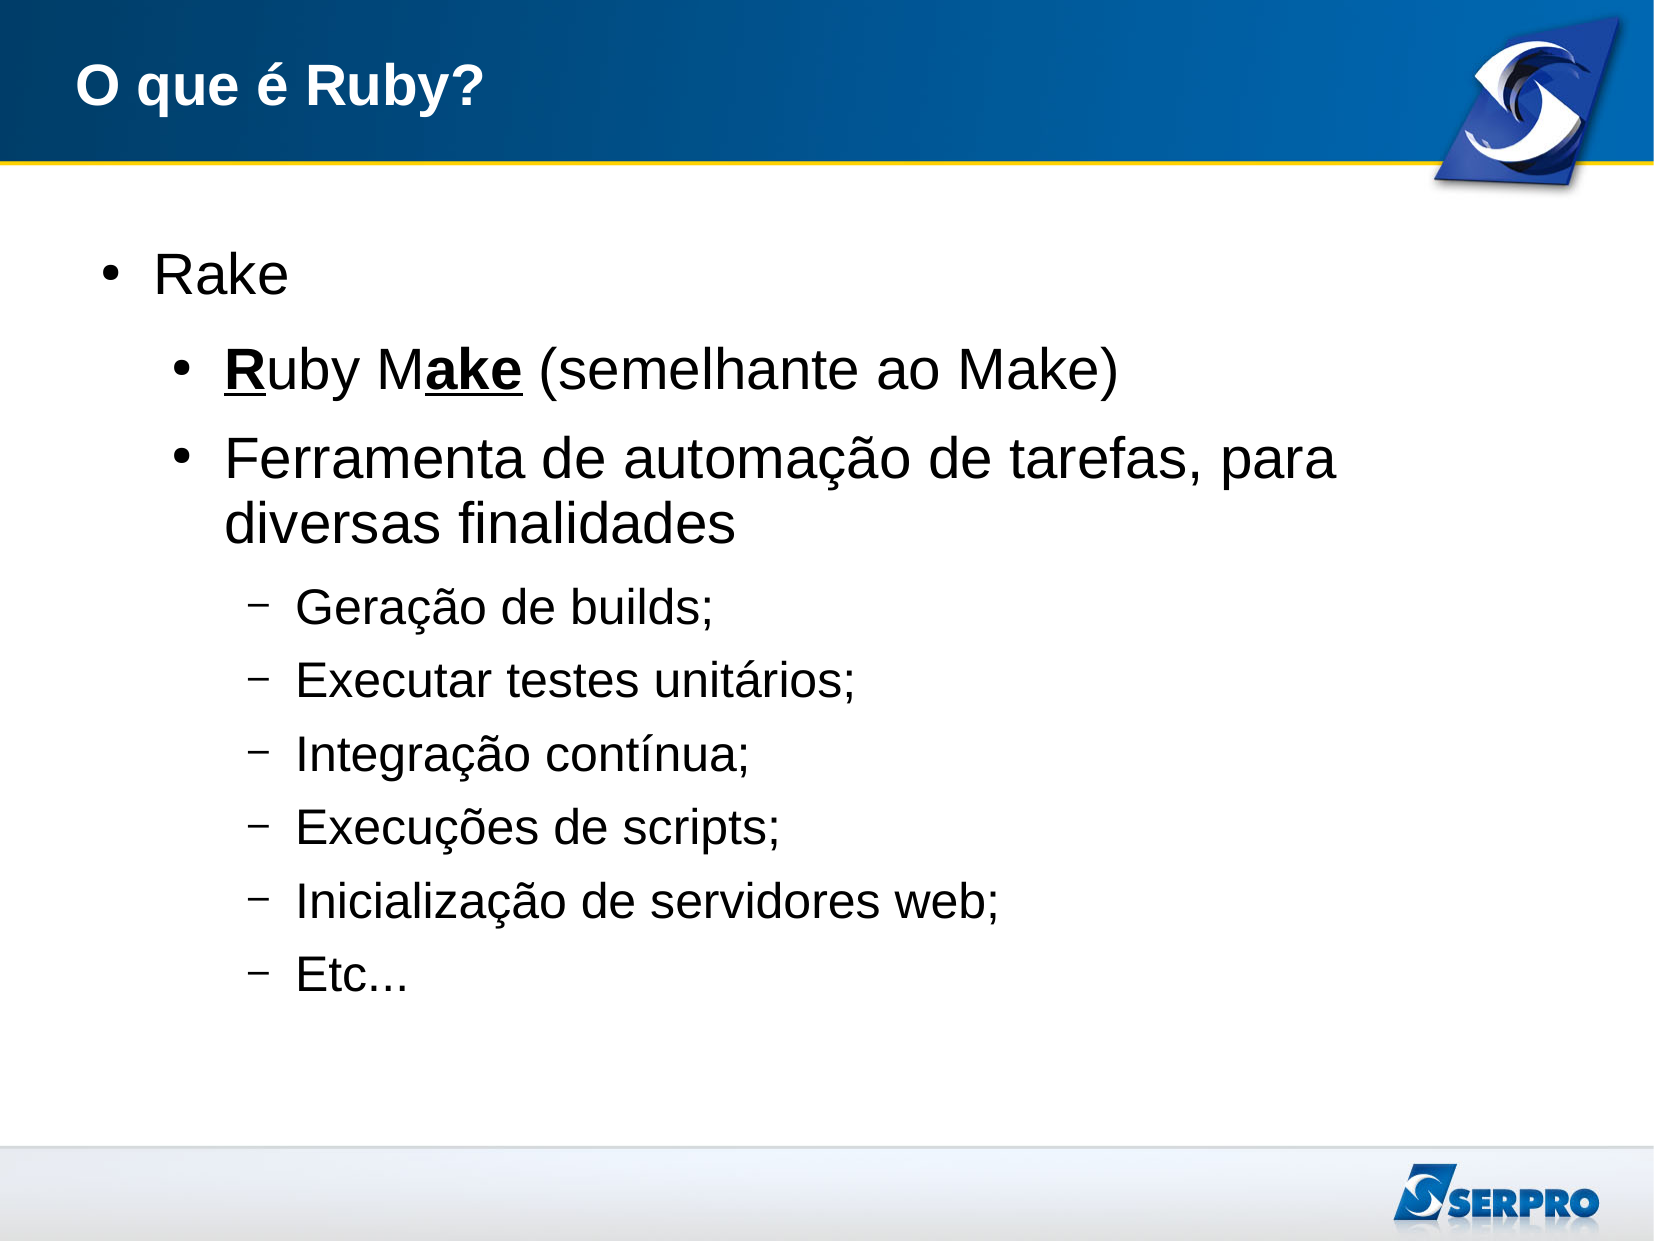

# O que é Ruby?
Rake
Ruby Make (semelhante ao Make)
Ferramenta de automação de tarefas, para diversas finalidades
Geração de builds;
Executar testes unitários;
Integração contínua;
Execuções de scripts;
Inicialização de servidores web;
Etc...